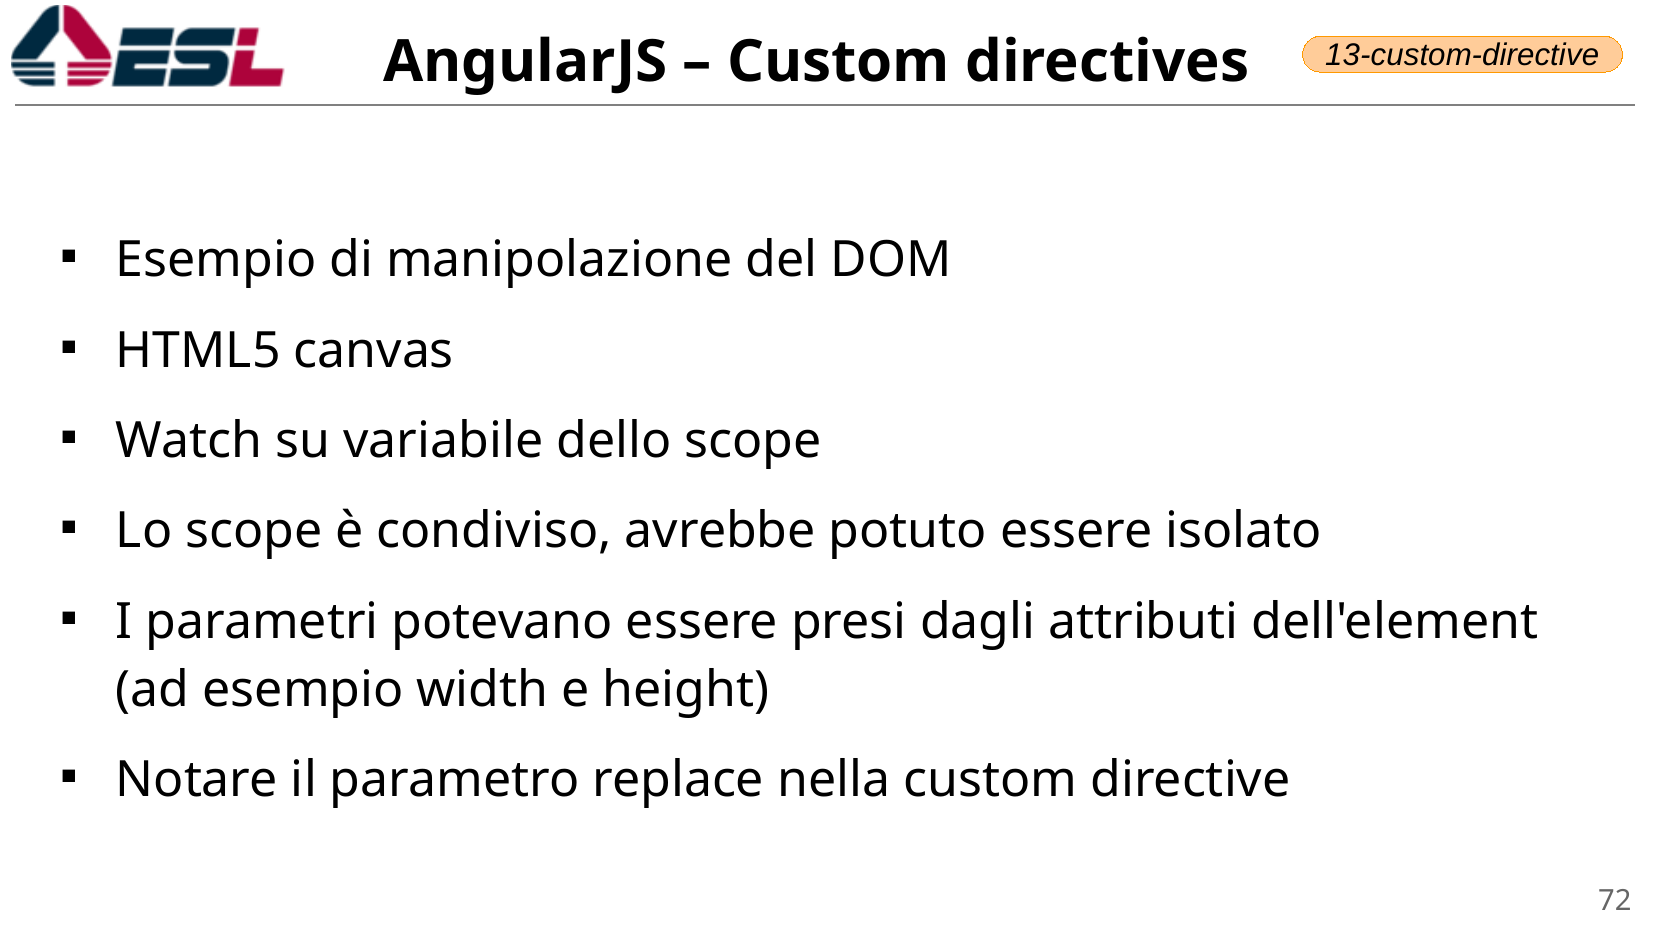

# AngularJS – Custom directives
13-custom-directive
Esempio di manipolazione del DOM
HTML5 canvas
Watch su variabile dello scope
Lo scope è condiviso, avrebbe potuto essere isolato
I parametri potevano essere presi dagli attributi dell'element (ad esempio width e height)
Notare il parametro replace nella custom directive